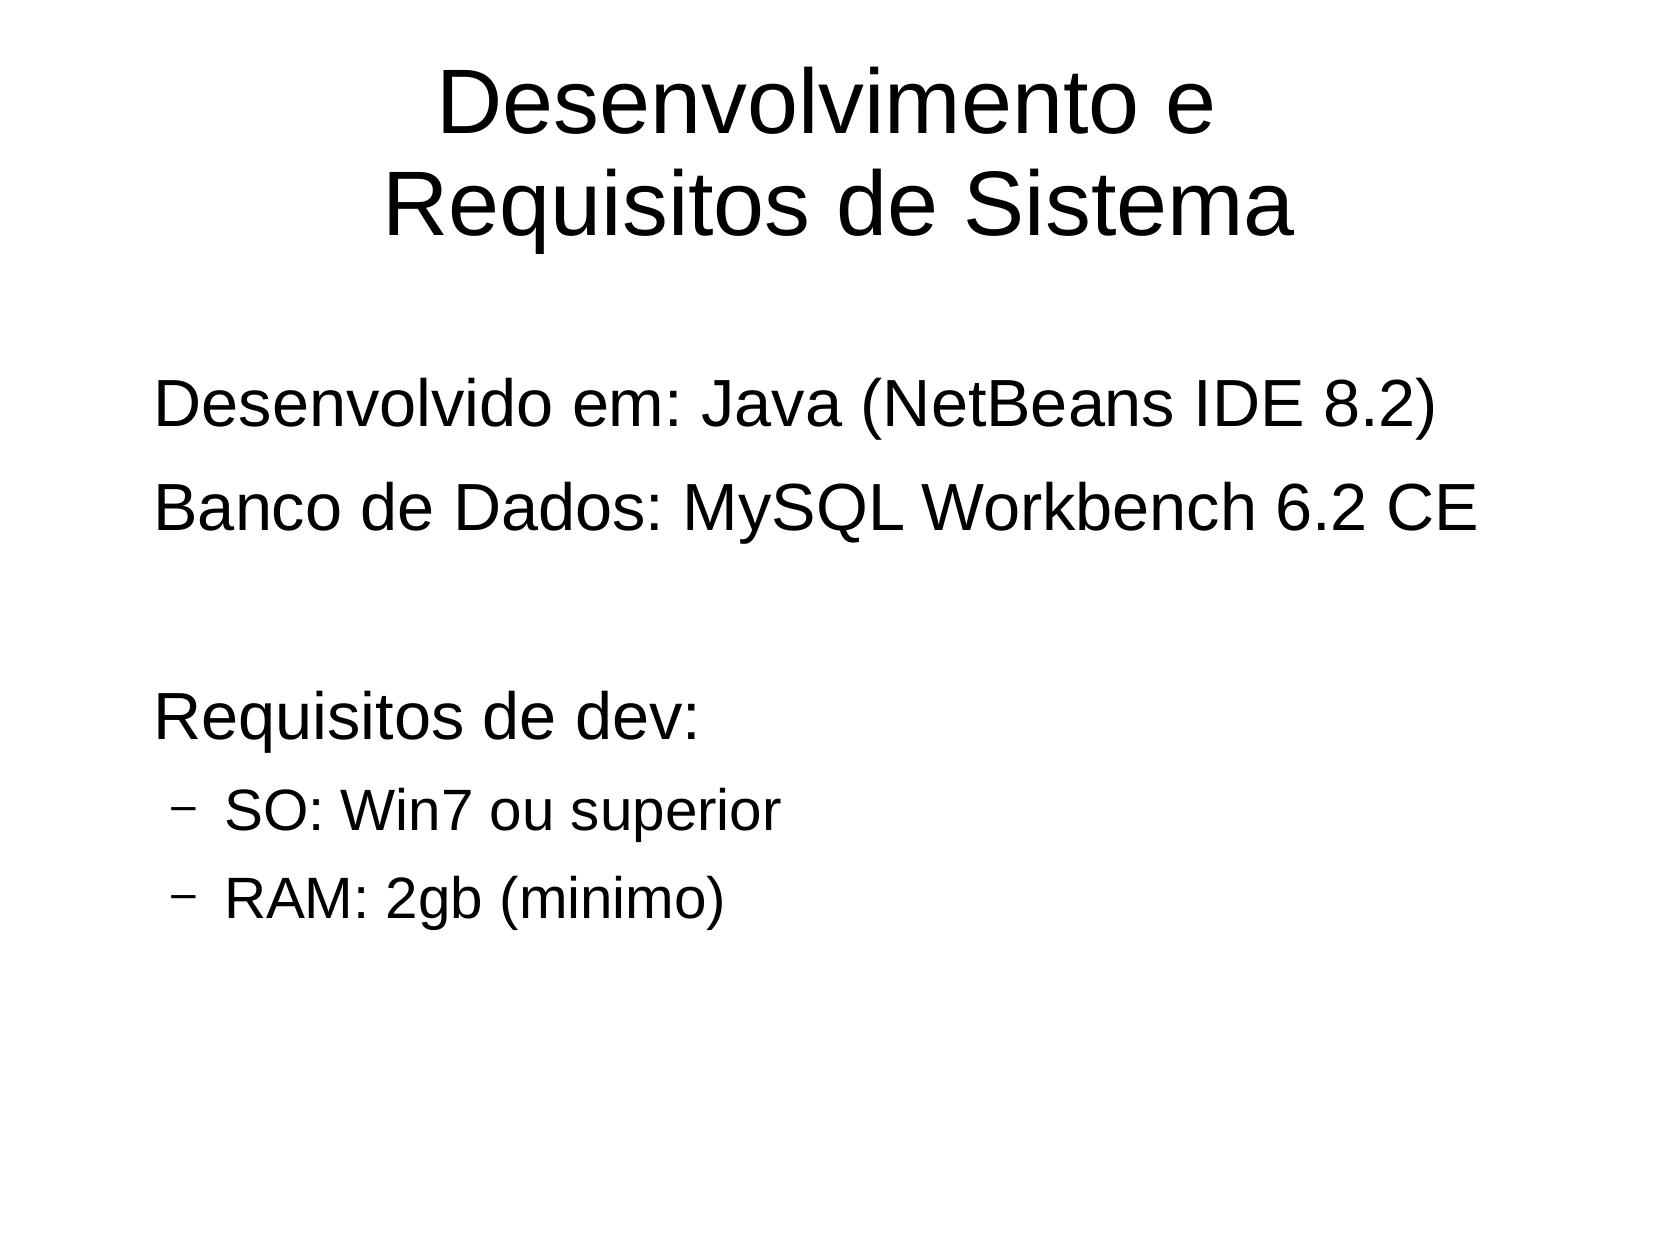

# Desenvolvimento e Requisitos de Sistema
Desenvolvido em: Java (NetBeans IDE 8.2)
Banco de Dados: MySQL Workbench 6.2 CE
Requisitos de dev:
SO: Win7 ou superior
RAM: 2gb (minimo)